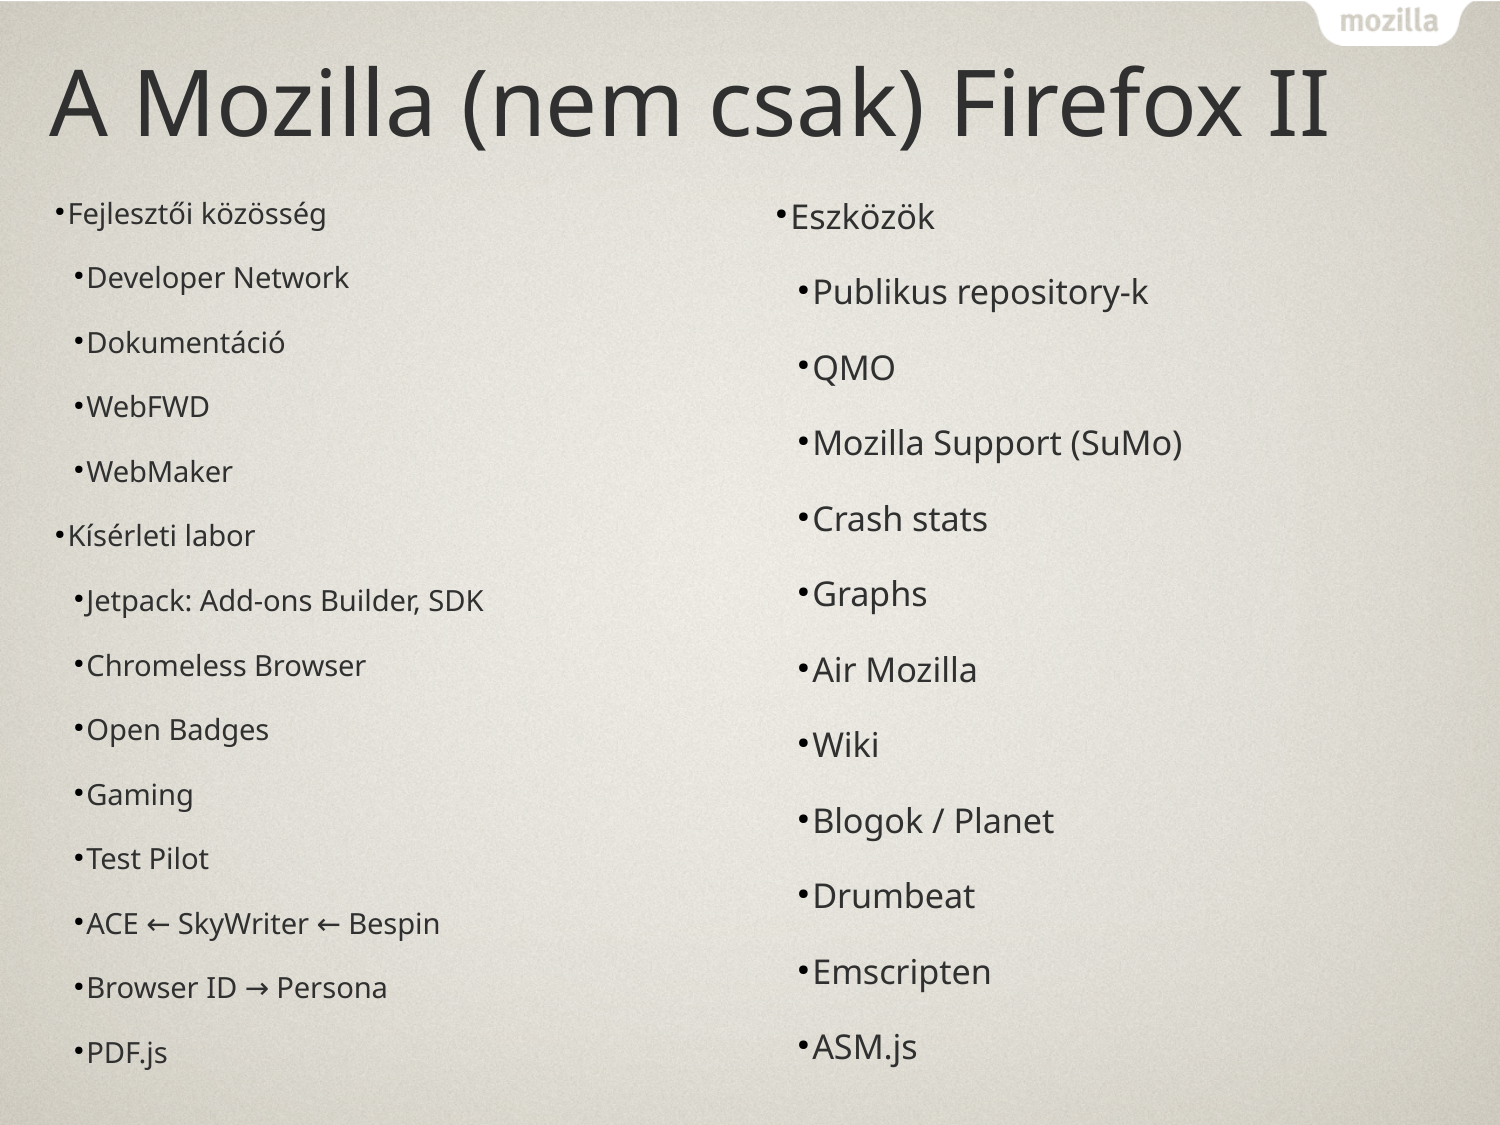

# A Mozilla (nem csak) Firefox II
Fejlesztői közösség
Developer Network
Dokumentáció
WebFWD
WebMaker
Kísérleti labor
Jetpack: Add-ons Builder, SDK
Chromeless Browser
Open Badges
Gaming
Test Pilot
ACE ← SkyWriter ← Bespin
Browser ID → Persona
PDF.js
Eszközök
Publikus repository-k
QMO
Mozilla Support (SuMo)
Crash stats
Graphs
Air Mozilla
Wiki
Blogok / Planet
Drumbeat
Emscripten
ASM.js